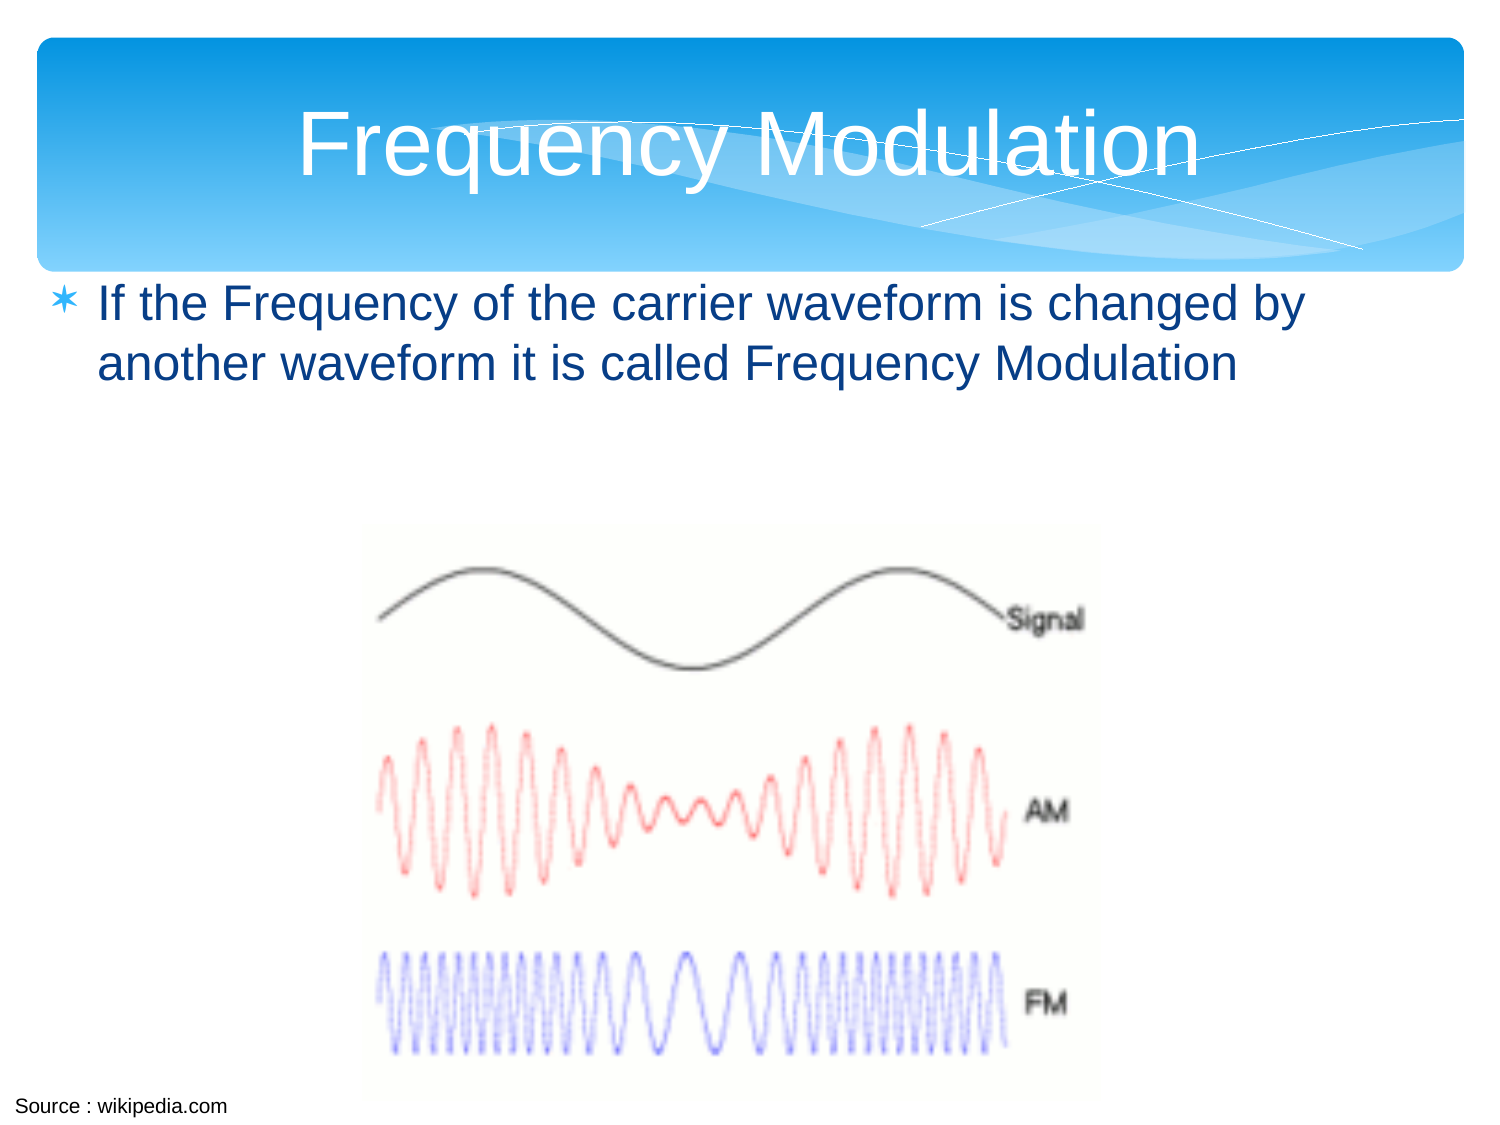

# Frequency Modulation
If the Frequency of the carrier waveform is changed by another waveform it is called Frequency Modulation
Source : wikipedia.com